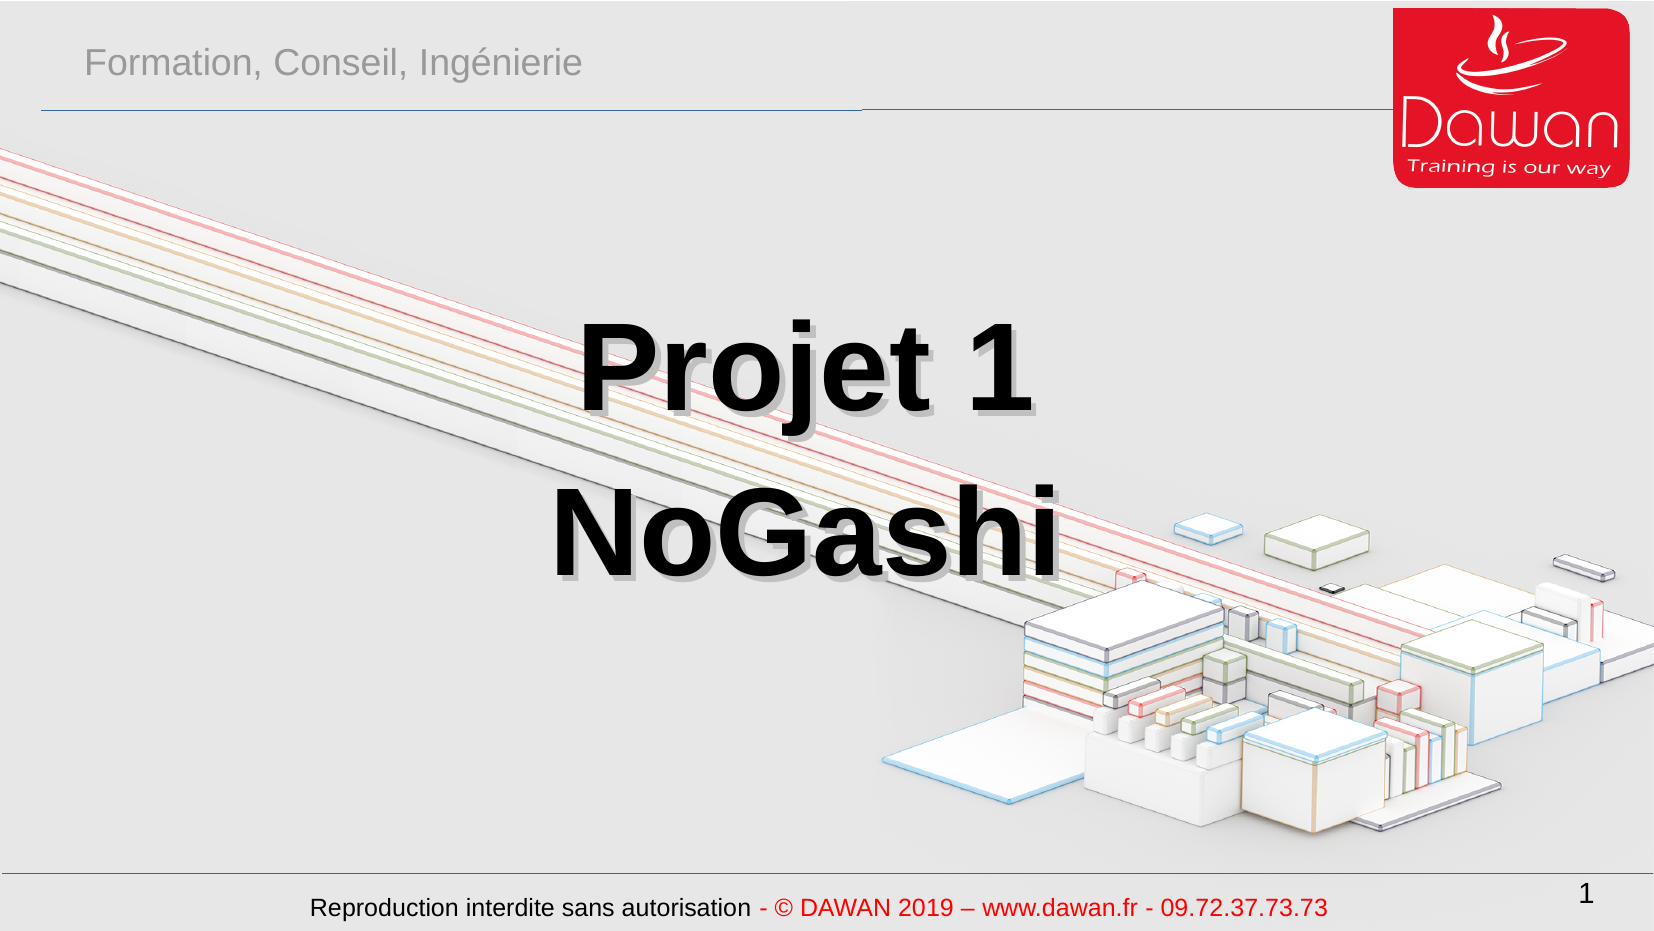

Formation, Conseil, Ingénierie
Projet 1
NoGashi
1